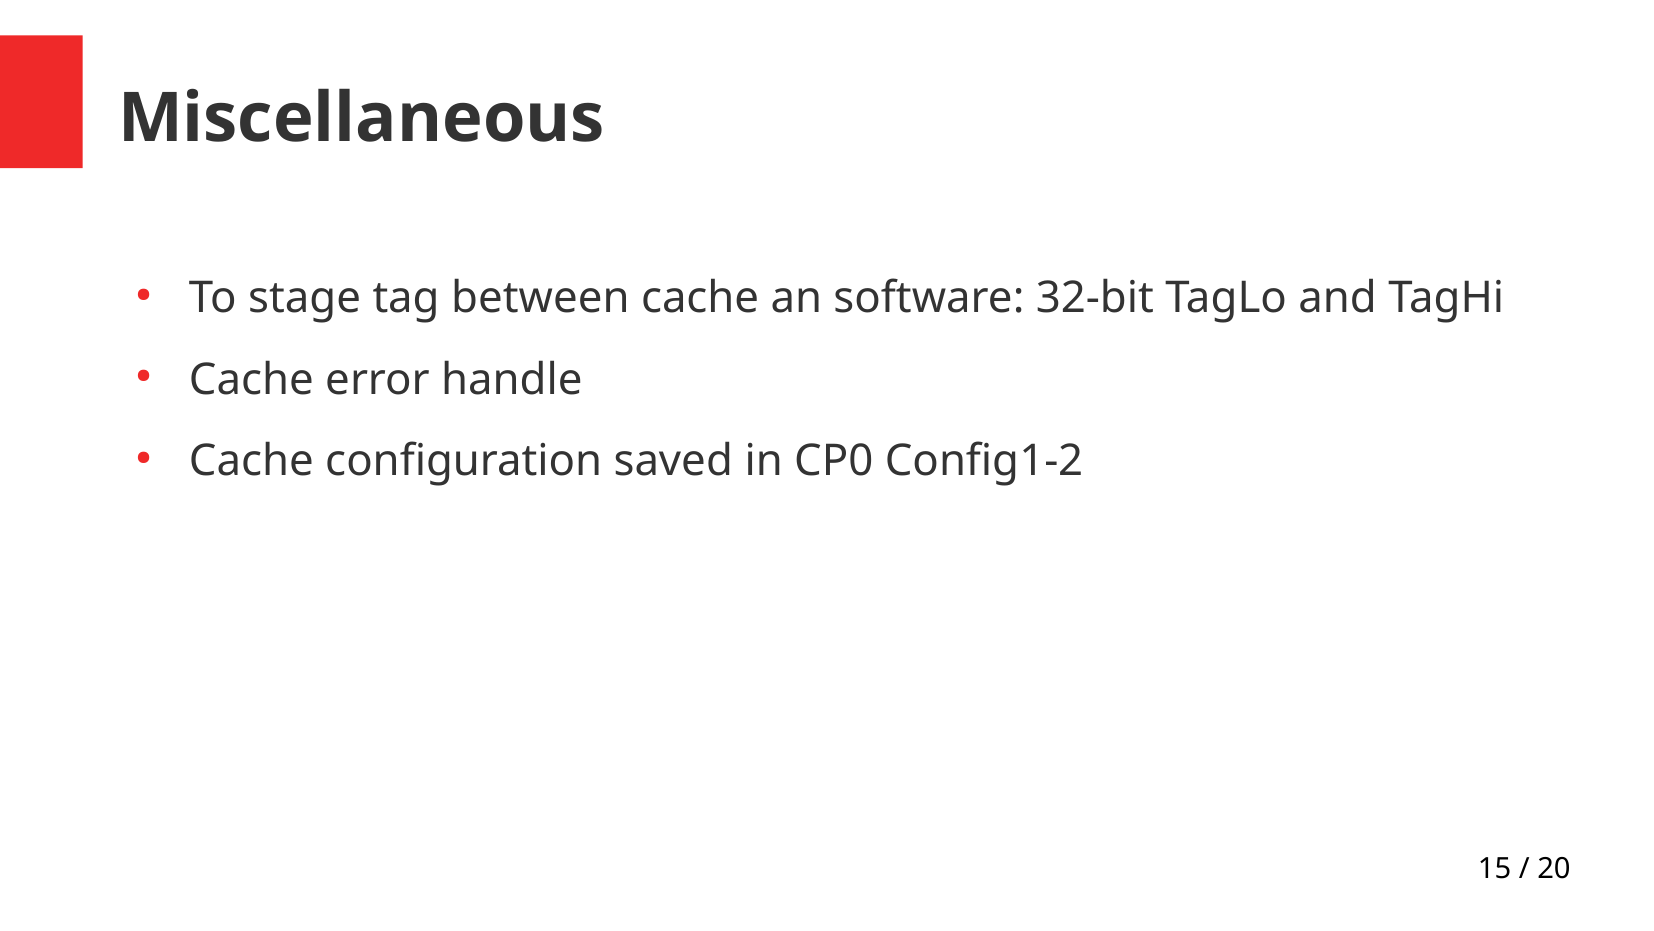

# Miscellaneous
To stage tag between cache an software: 32-bit TagLo and TagHi
Cache error handle
Cache configuration saved in CP0 Config1-2
15